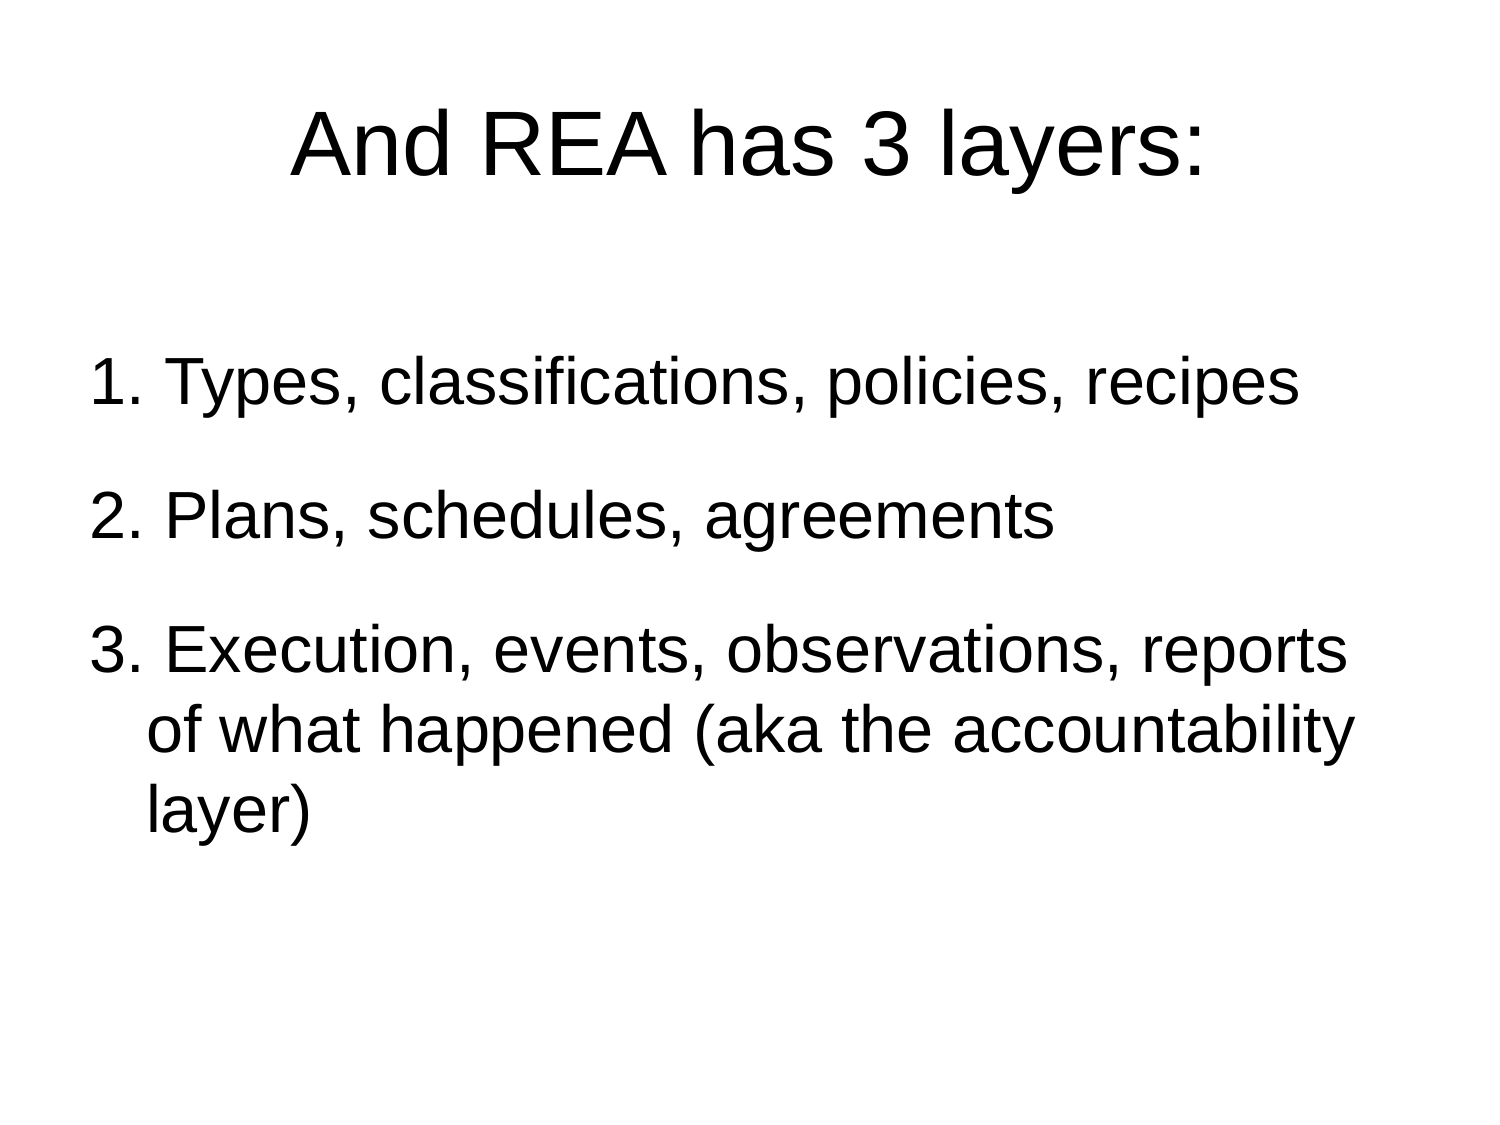

# And REA has 3 layers:
 Types, classifications, policies, recipes
 Plans, schedules, agreements
 Execution, events, observations, reports of what happened (aka the accountability layer)